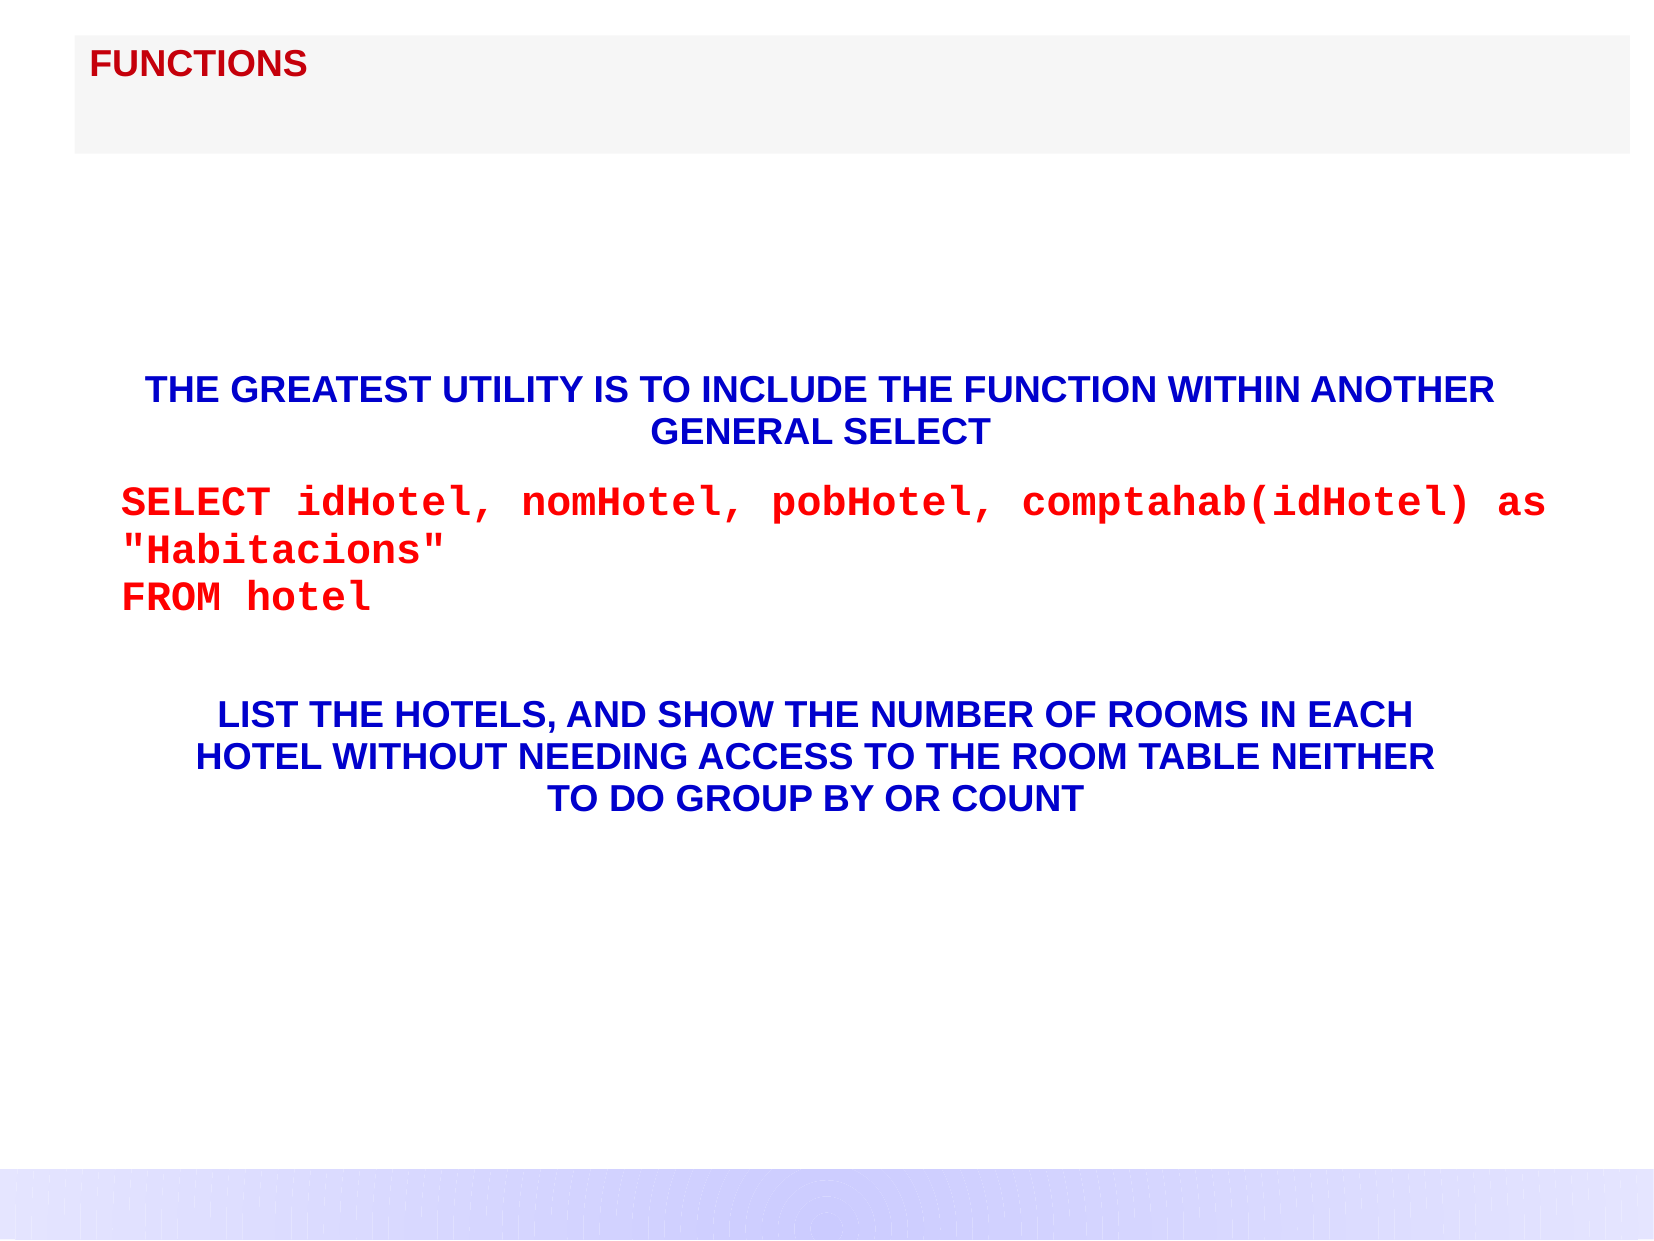

FUNCTIONS
THE GREATEST UTILITY IS TO INCLUDE THE FUNCTION WITHIN ANOTHER GENERAL SELECT
SELECT idHotel, nomHotel, pobHotel, comptahab(idHotel) as "Habitacions"
FROM hotel
LIST THE HOTELS, AND SHOW THE NUMBER OF ROOMS IN EACH HOTEL WITHOUT NEEDING ACCESS TO THE ROOM TABLE NEITHER TO DO GROUP BY OR COUNT